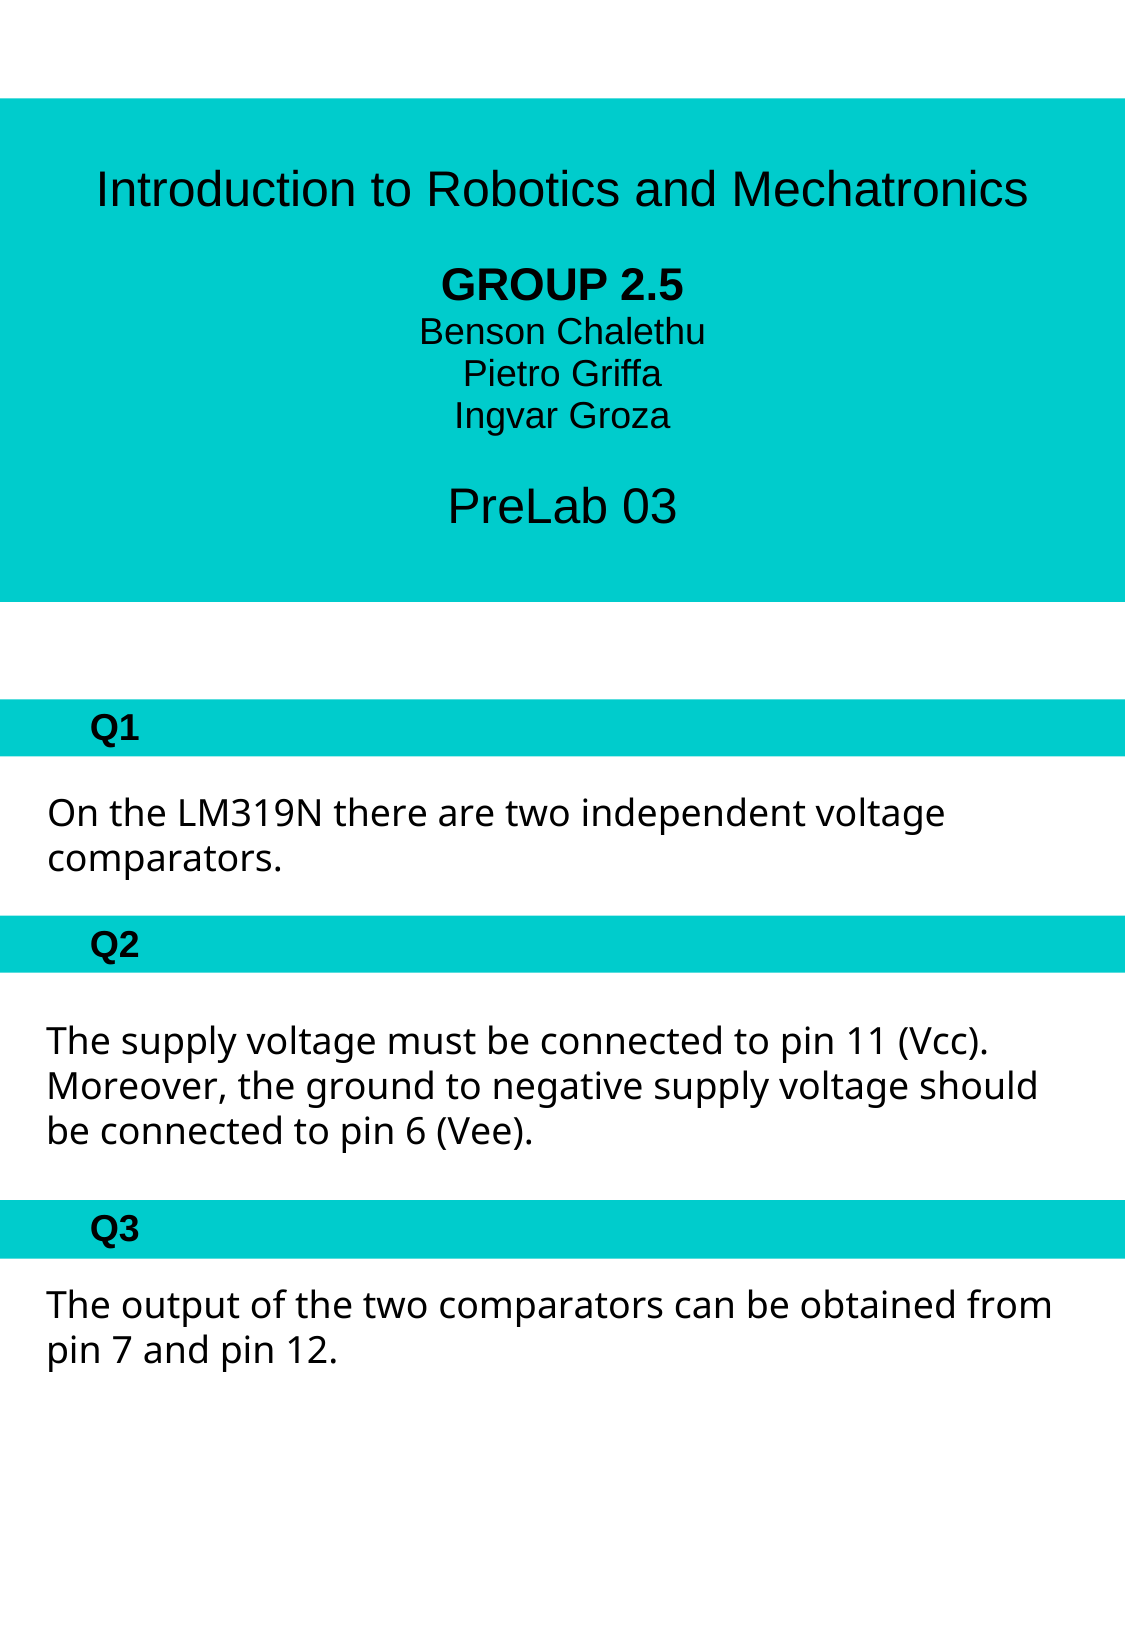

Introduction to Robotics and Mechatronics
GROUP 2.5
Benson Chalethu
Pietro Griffa
Ingvar Groza
PreLab 03
	Q1
On the LM319N there are two independent voltage comparators.
	Q2
The supply voltage must be connected to pin 11 (Vcc). Moreover, the ground to negative supply voltage should be connected to pin 6 (Vee).
	Q3
The output of the two comparators can be obtained from pin 7 and pin 12.